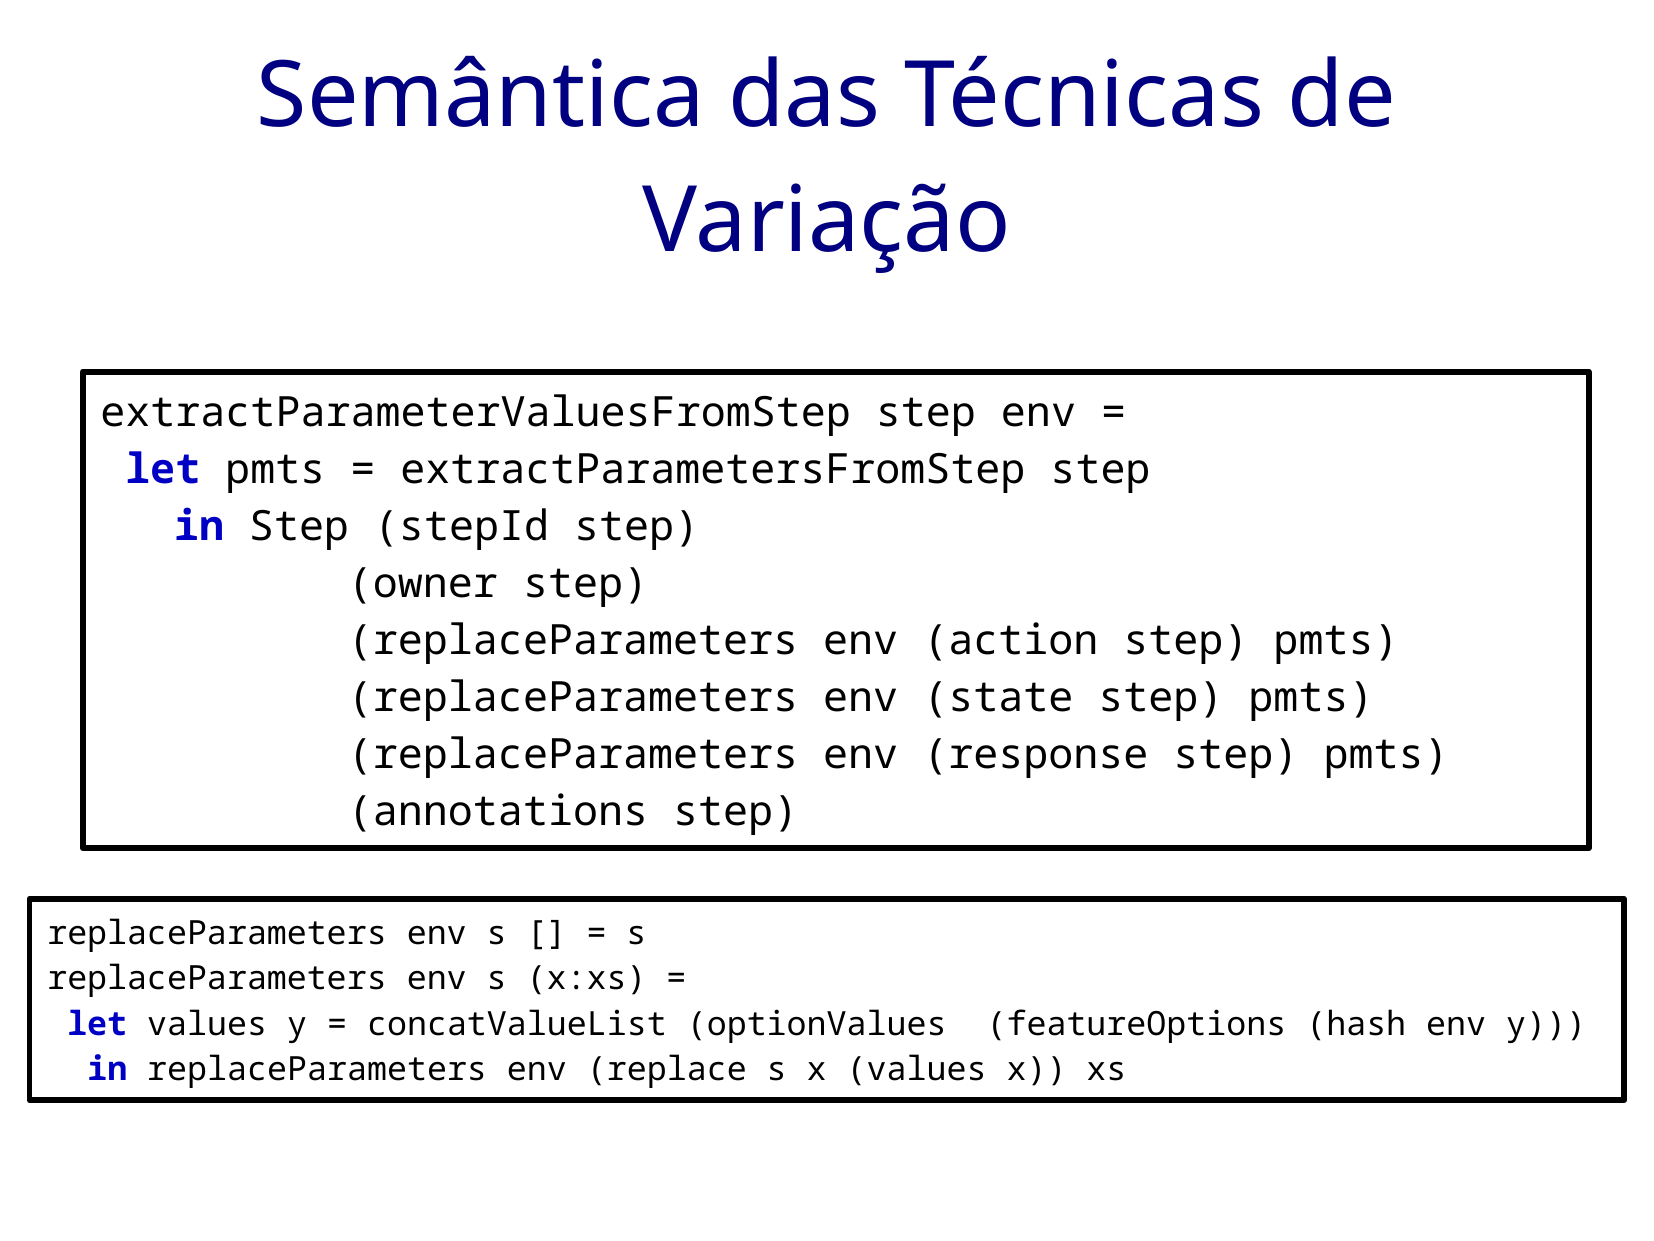

# Semântica das Técnicas de Variação
extractParameterValuesFromStep step env =
 let pmts = extractParametersFromStep step
 	in Step (stepId step)
 		 (owner step)
 		 (replaceParameters env (action step) pmts)
 		 (replaceParameters env (state step) pmts)
 		 (replaceParameters env (response step) pmts)
 		 (annotations step)
replaceParameters env s [] = s
replaceParameters env s (x:xs) =
 let values y = concatValueList (optionValues (featureOptions (hash env y)))
 in replaceParameters env (replace s x (values x)) xs